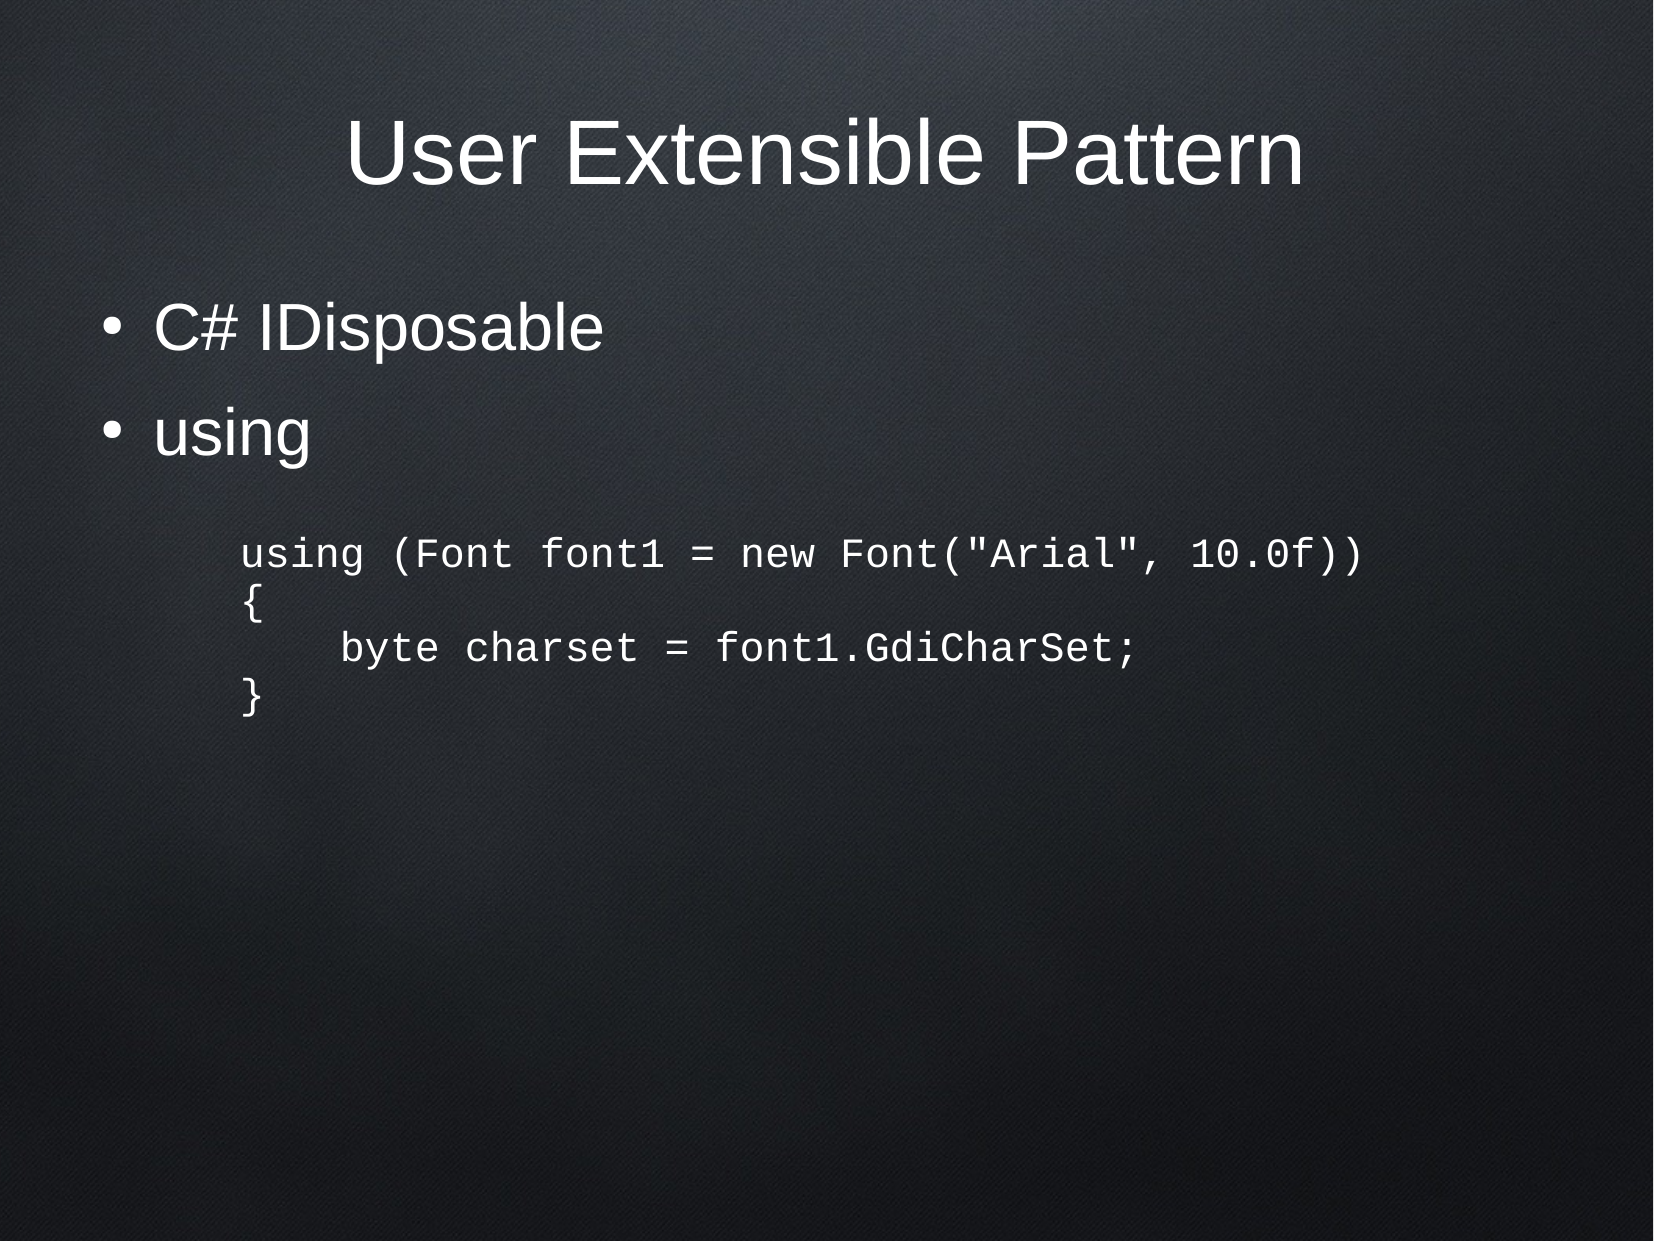

# User Extensible Pattern
C# IDisposable
using
using (Font font1 = new Font("Arial", 10.0f))
{
 byte charset = font1.GdiCharSet;
}